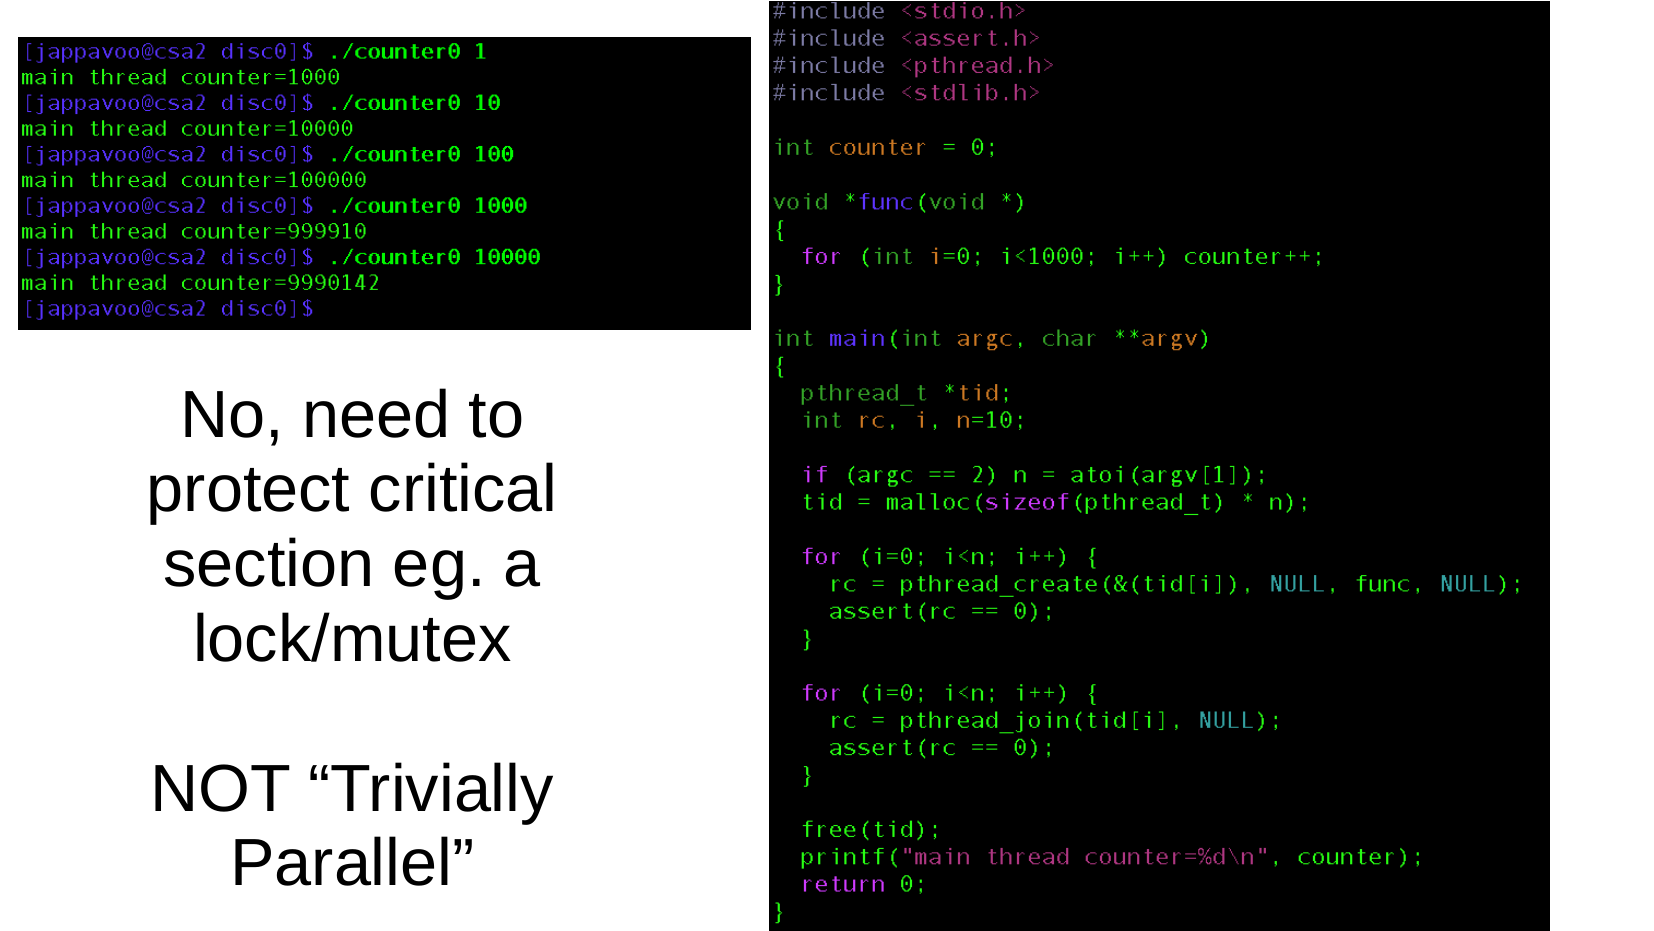

No, need to protect critical section eg. a lock/mutex
NOT “Trivially Parallel”